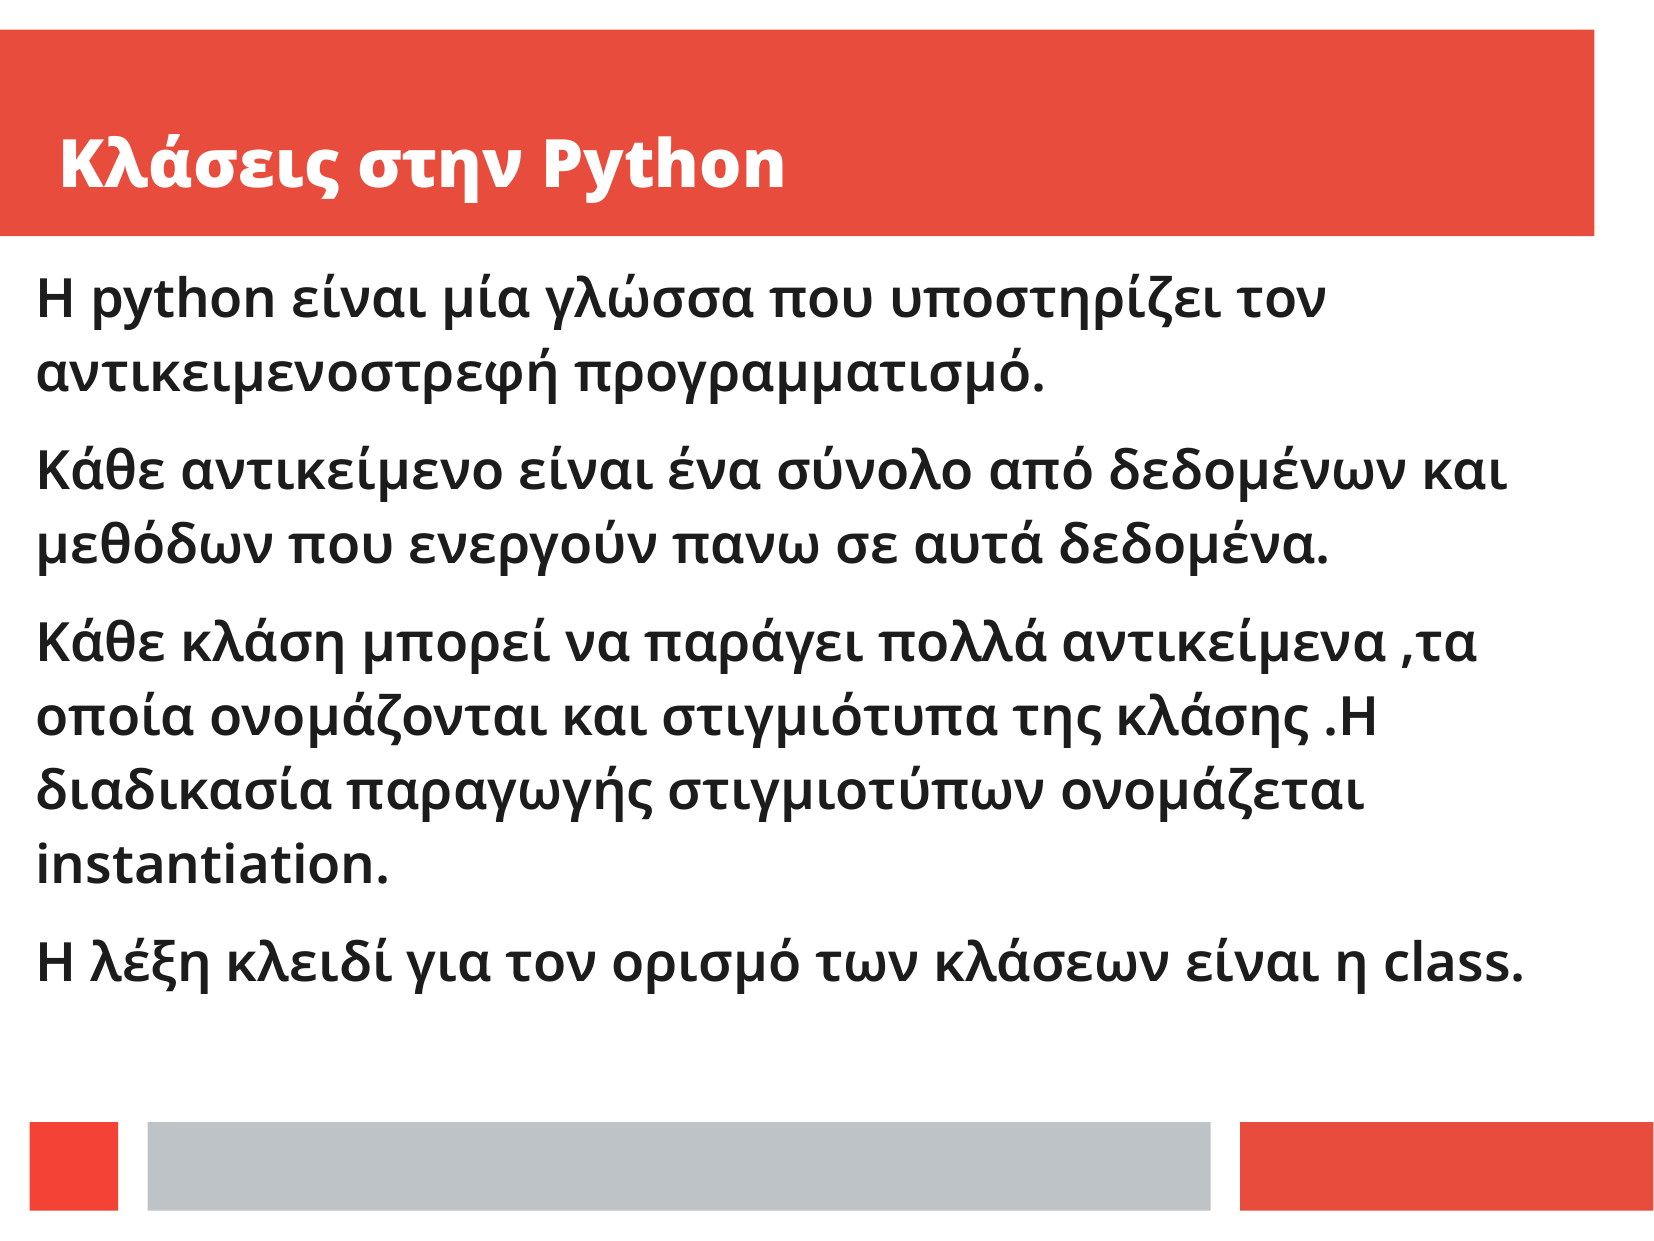

# Κλάσεις στην Python
H python είναι μία γλώσσα που υποστηρίζει τον αντικειμενοστρεφή προγραμματισμό.
Kάθε αντικείμενο είναι ένα σύνολο από δεδομένων και μεθόδων που ενεργούν πανω σε αυτά δεδομένα.
Κάθε κλάση μπορεί να παράγει πολλά αντικείμενα ,τα οποία ονομάζονται και στιγμιότυπα της κλάσης .Η διαδικασία παραγωγής στιγμιοτύπων ονομάζεται instantiation.
H λέξη κλειδί για τον ορισμό των κλάσεων είναι η class.